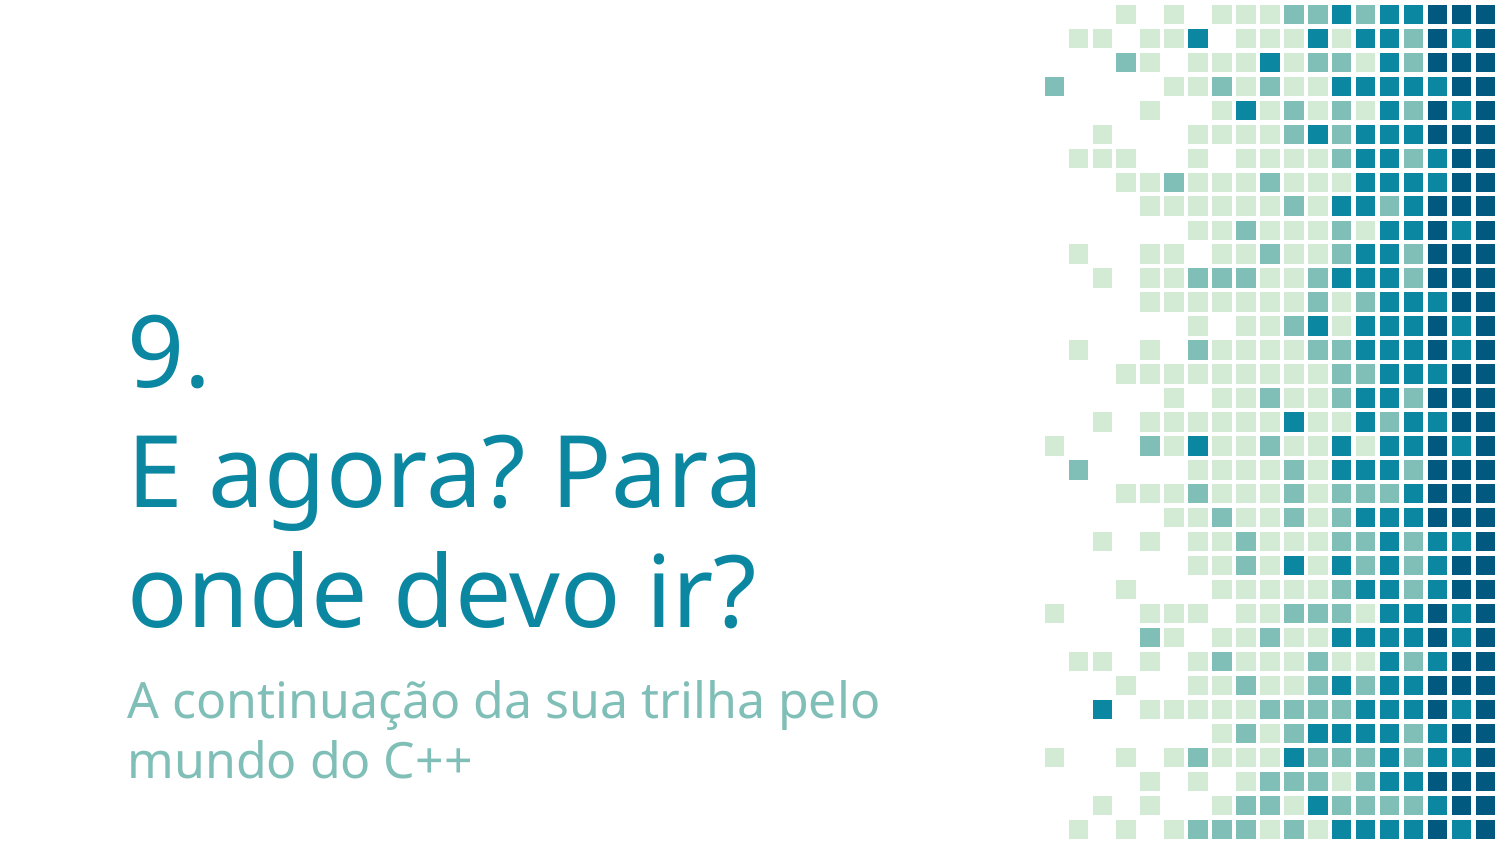

# 9. E agora? Para onde devo ir?
A continuação da sua trilha pelo mundo do C++